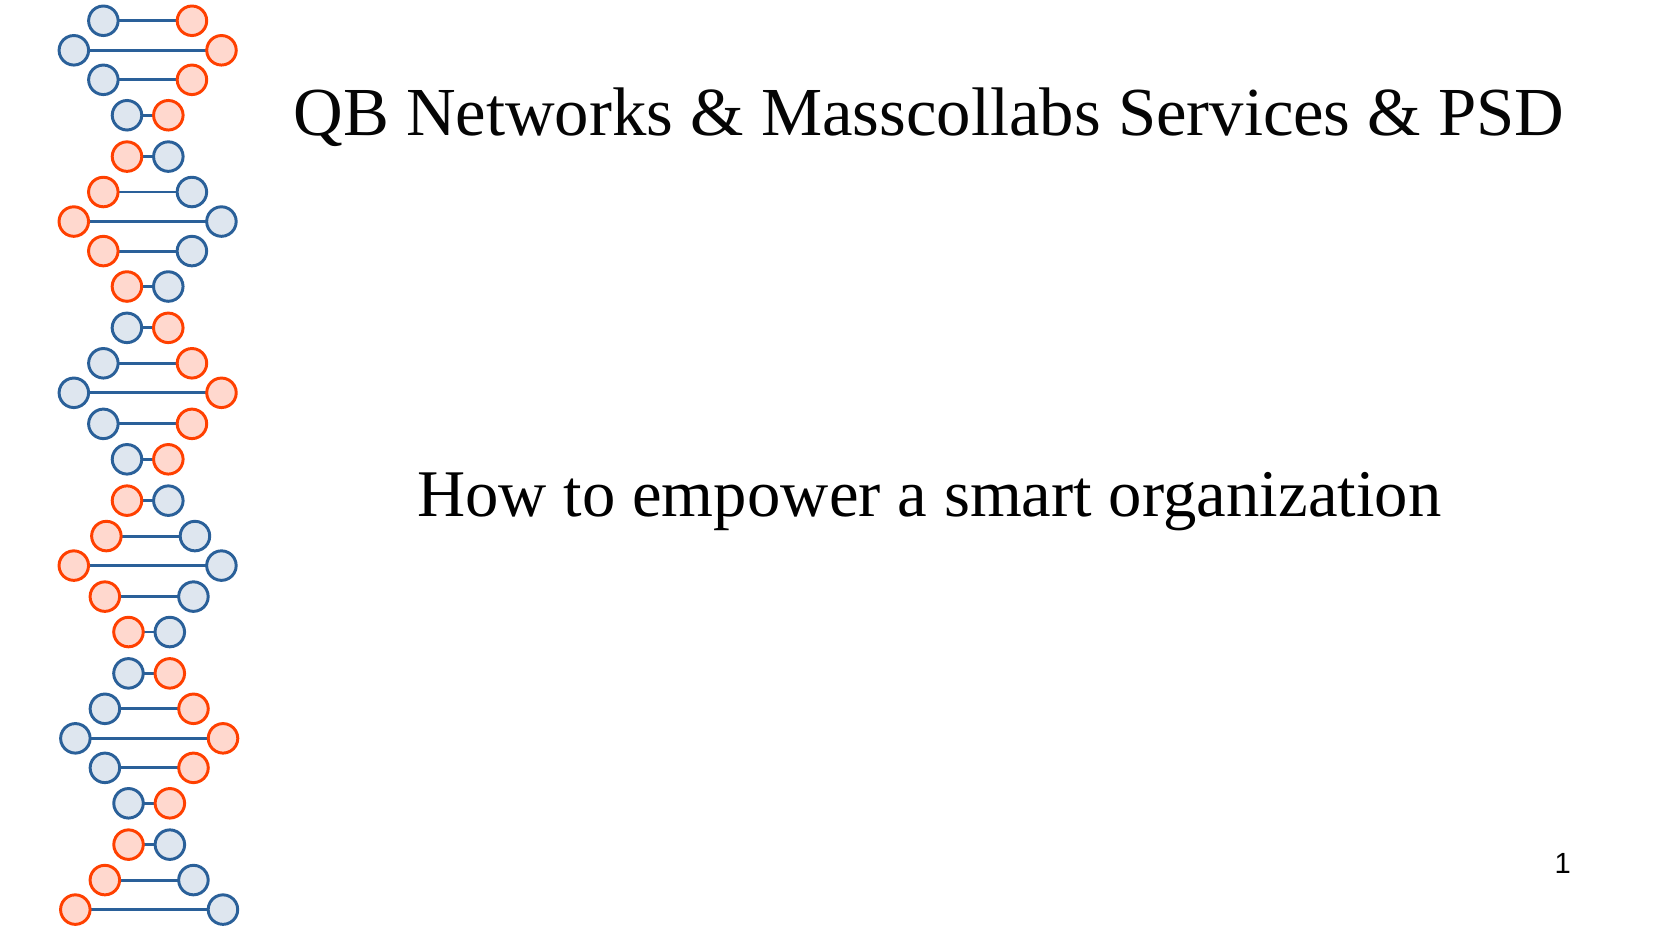

# QB Networks & Masscollabs Services & PSD
How to empower a smart organization
1